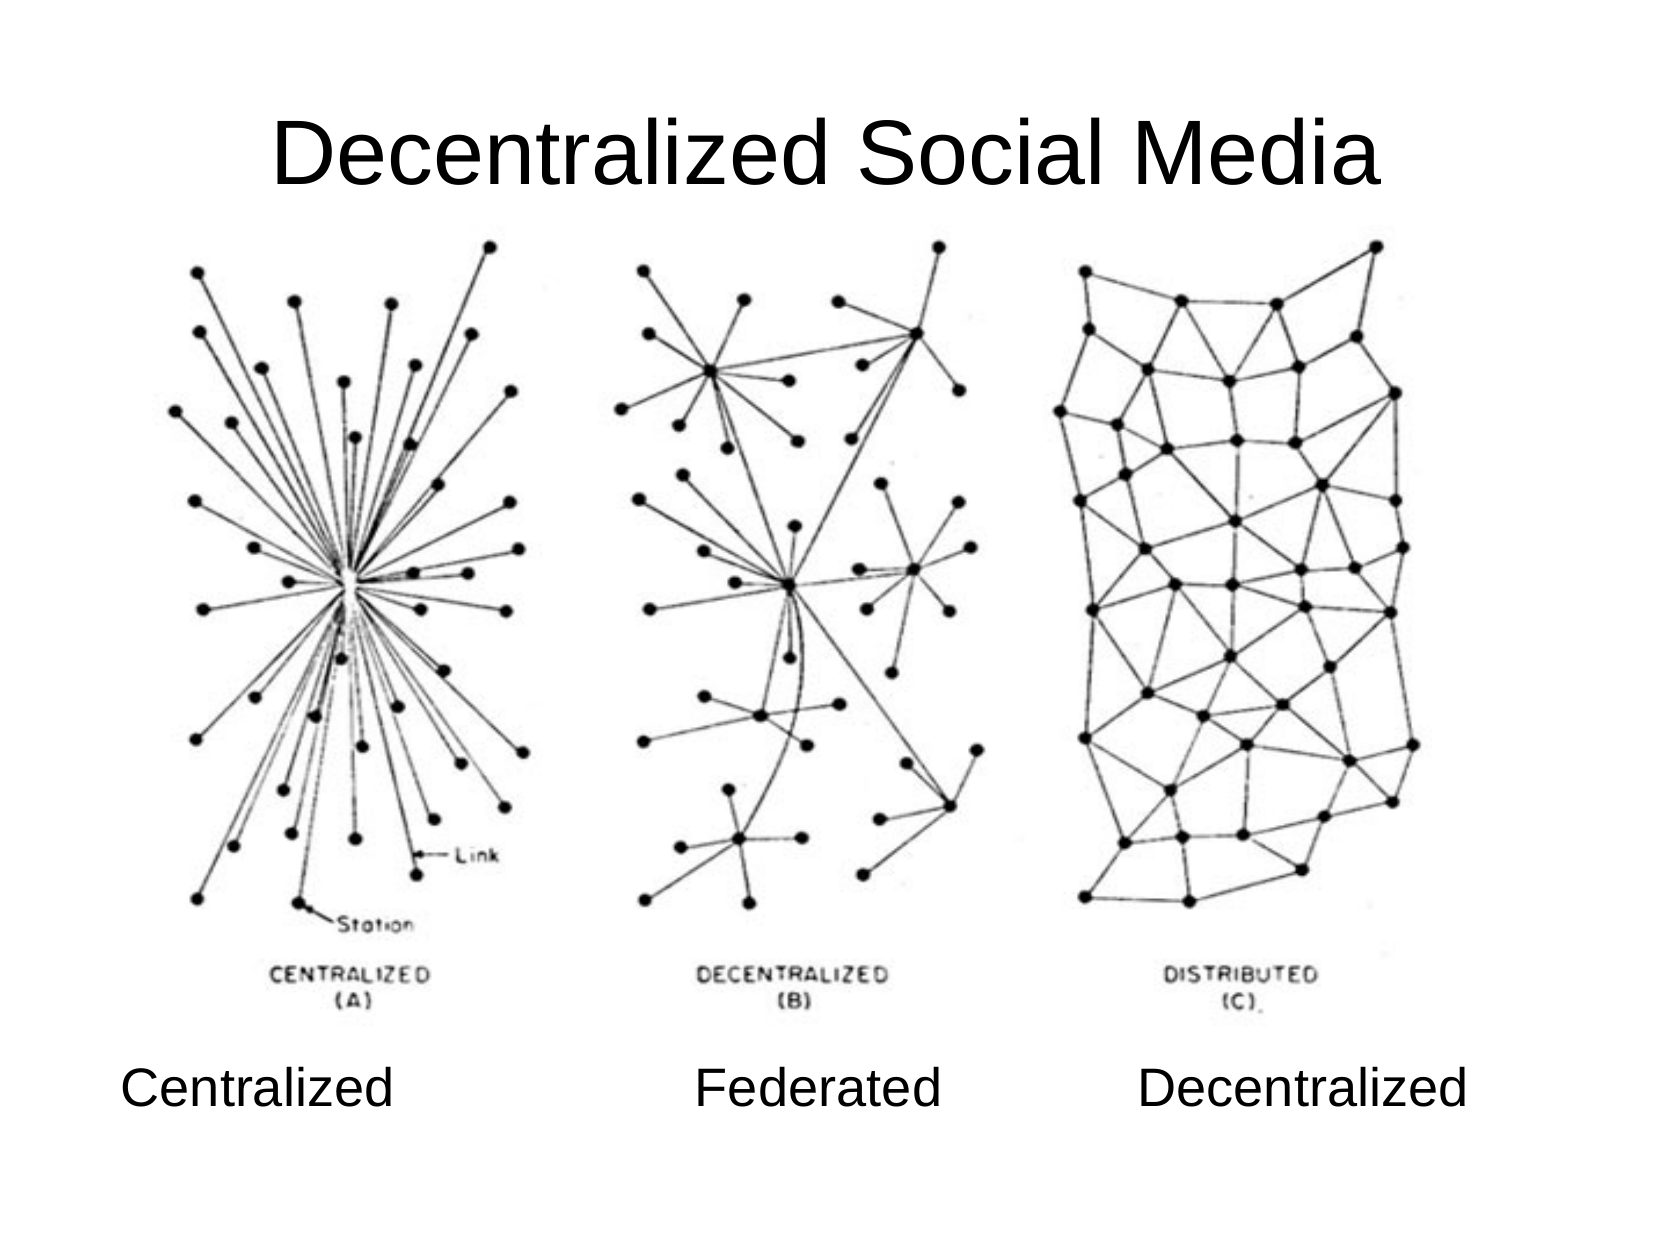

# Decentralized Social Media
Centralized Federated Decentralized